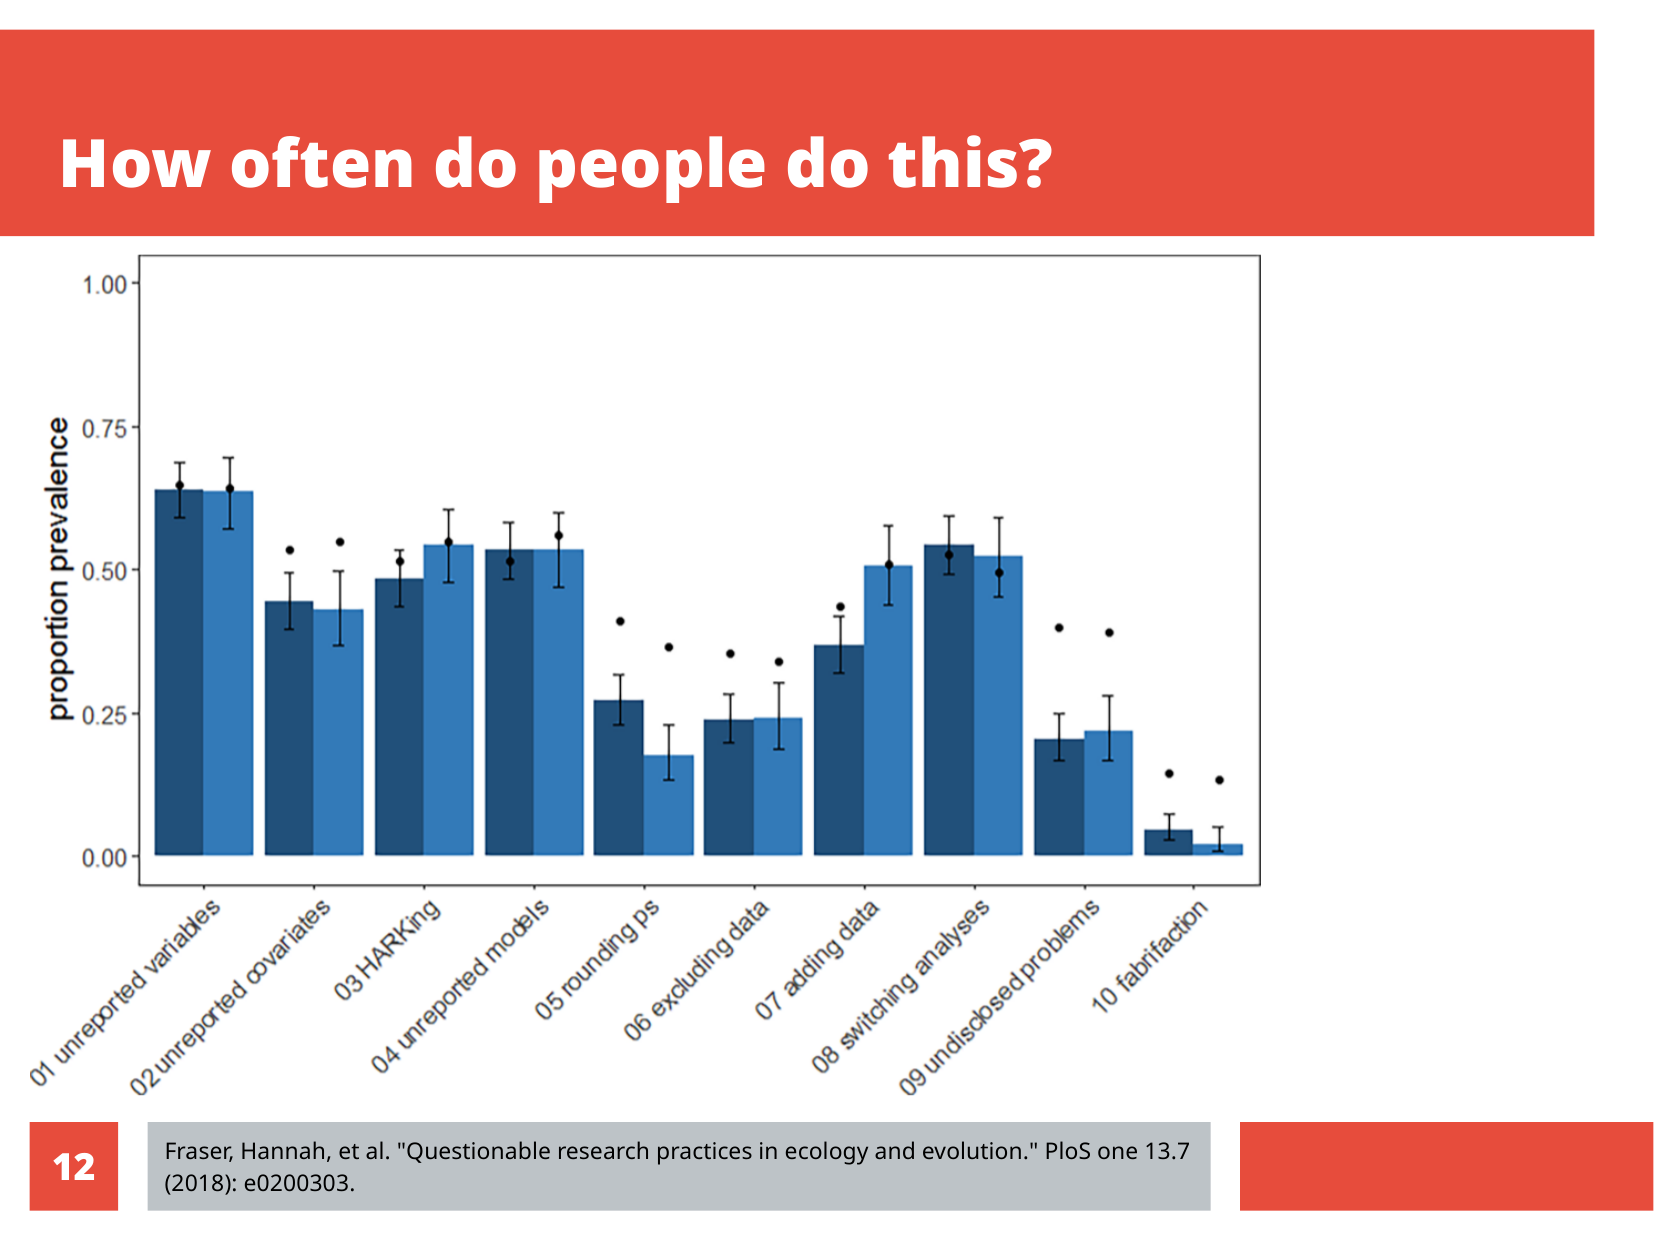

# How often do people do this?
12
Fraser, Hannah, et al. "Questionable research practices in ecology and evolution." PloS one 13.7 (2018): e0200303.